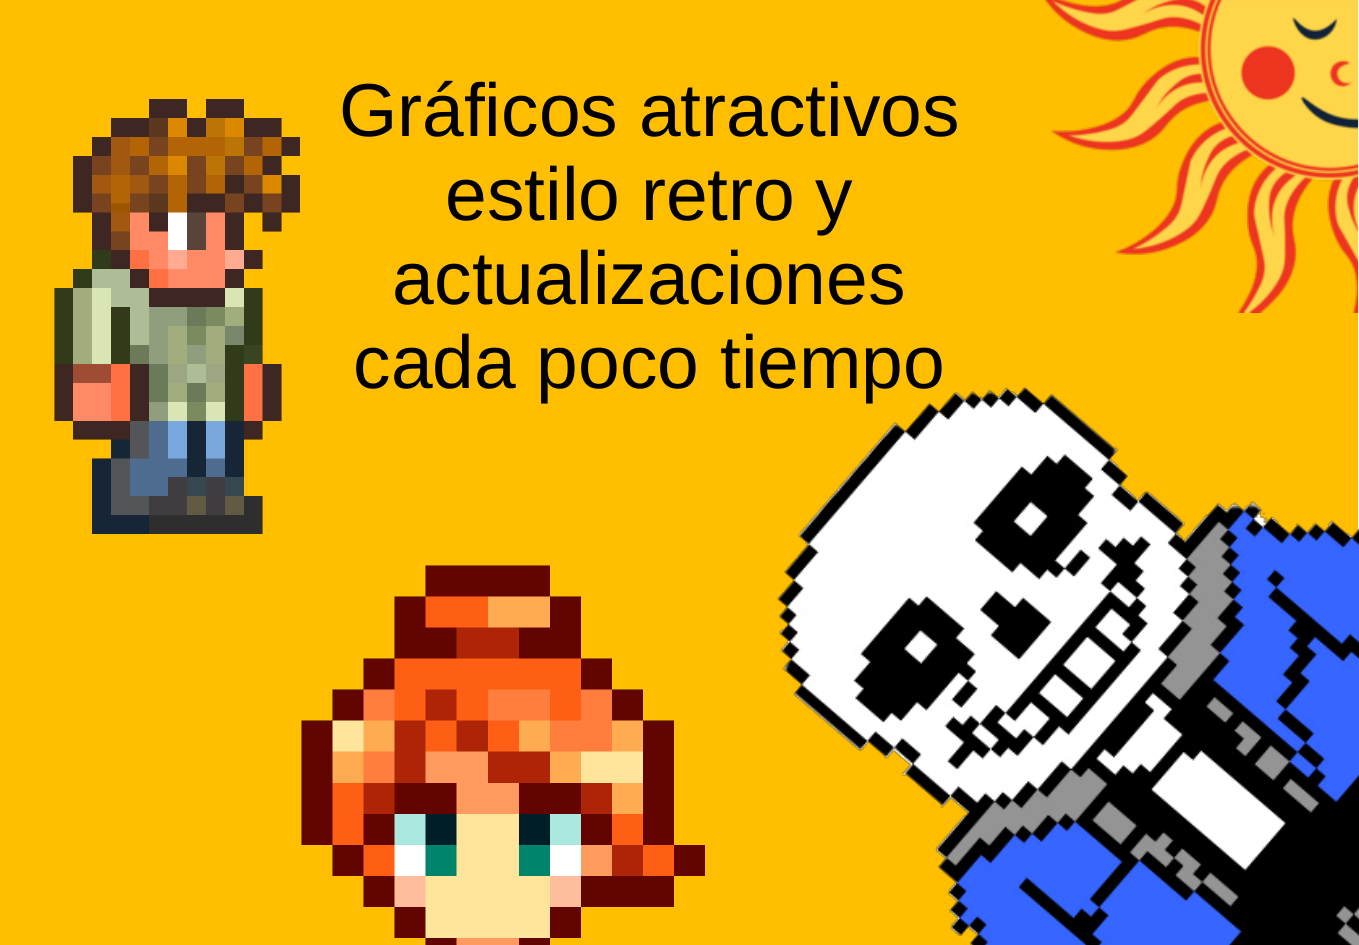

# Gráficos atractivos estilo retro y actualizaciones cada poco tiempo